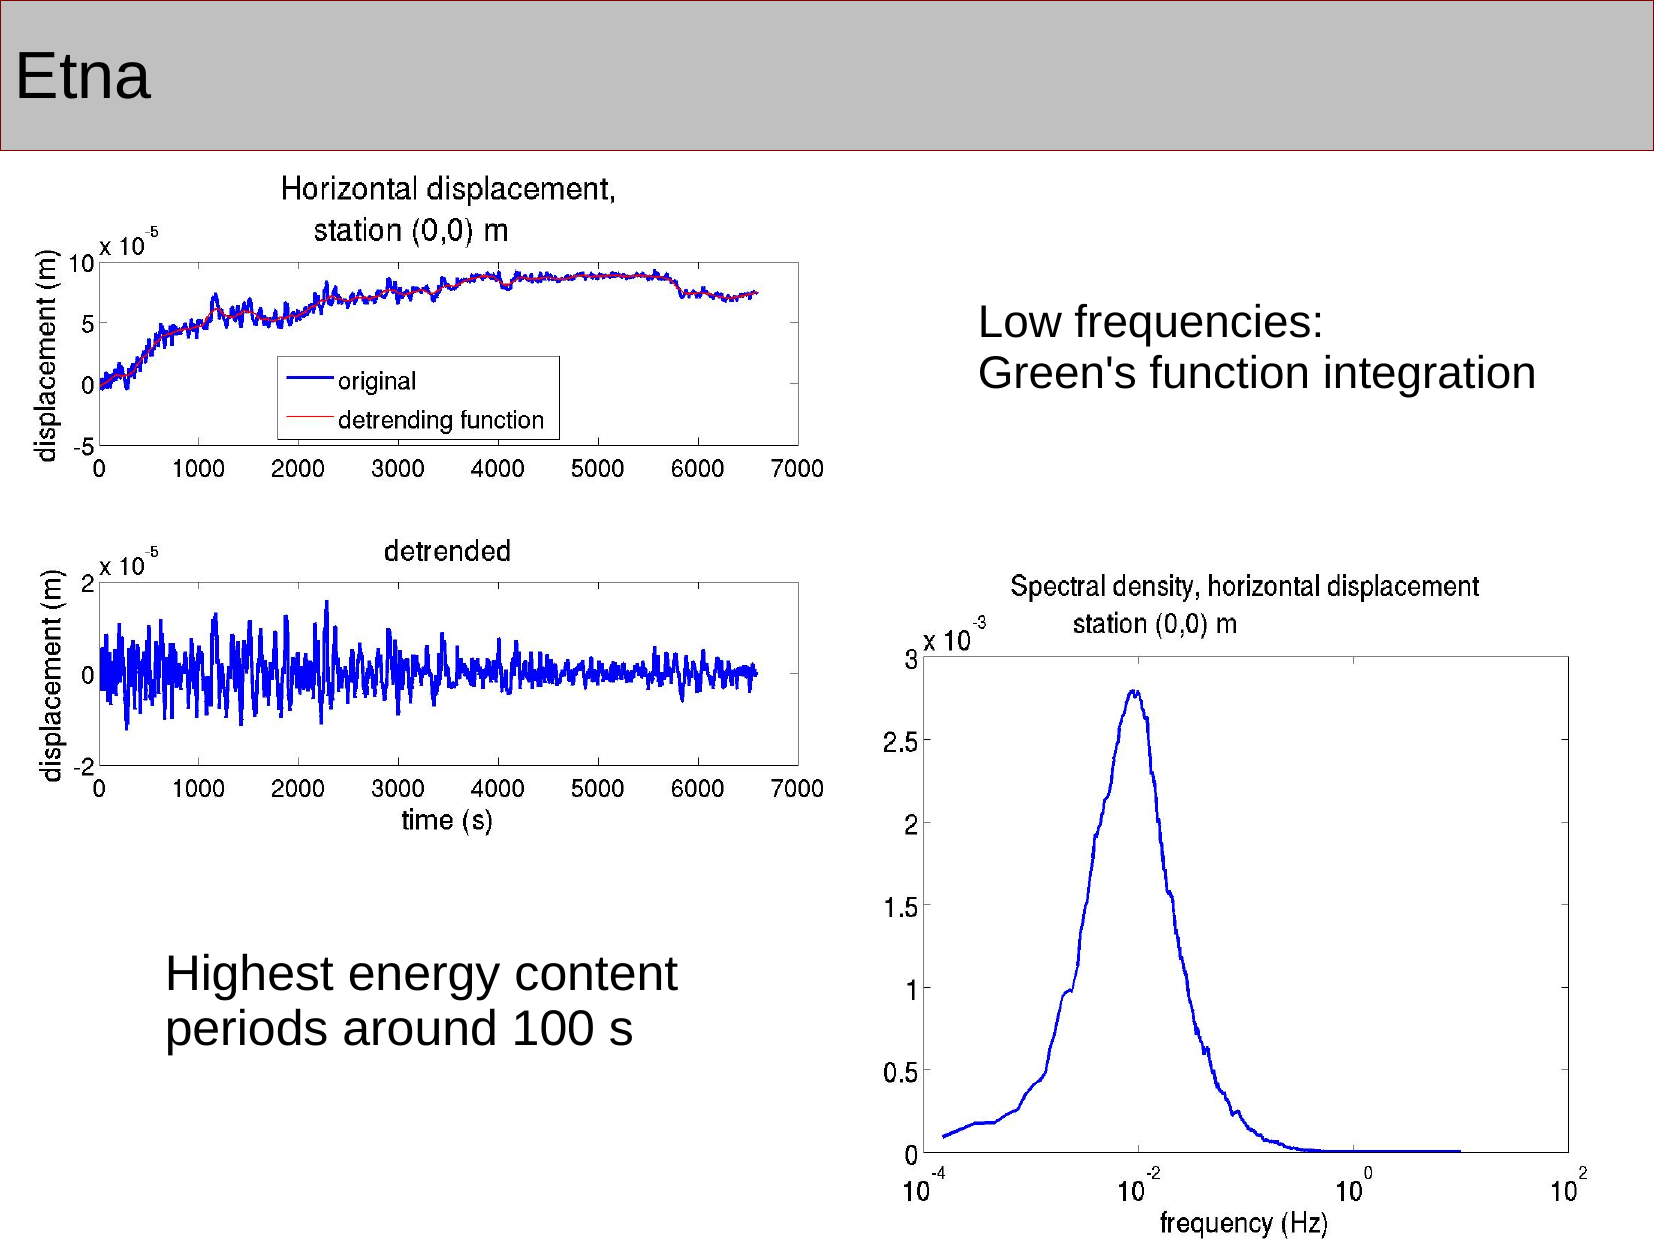

Etna
Low frequencies:
Green's function integration
Highest energy content
periods around 100 s